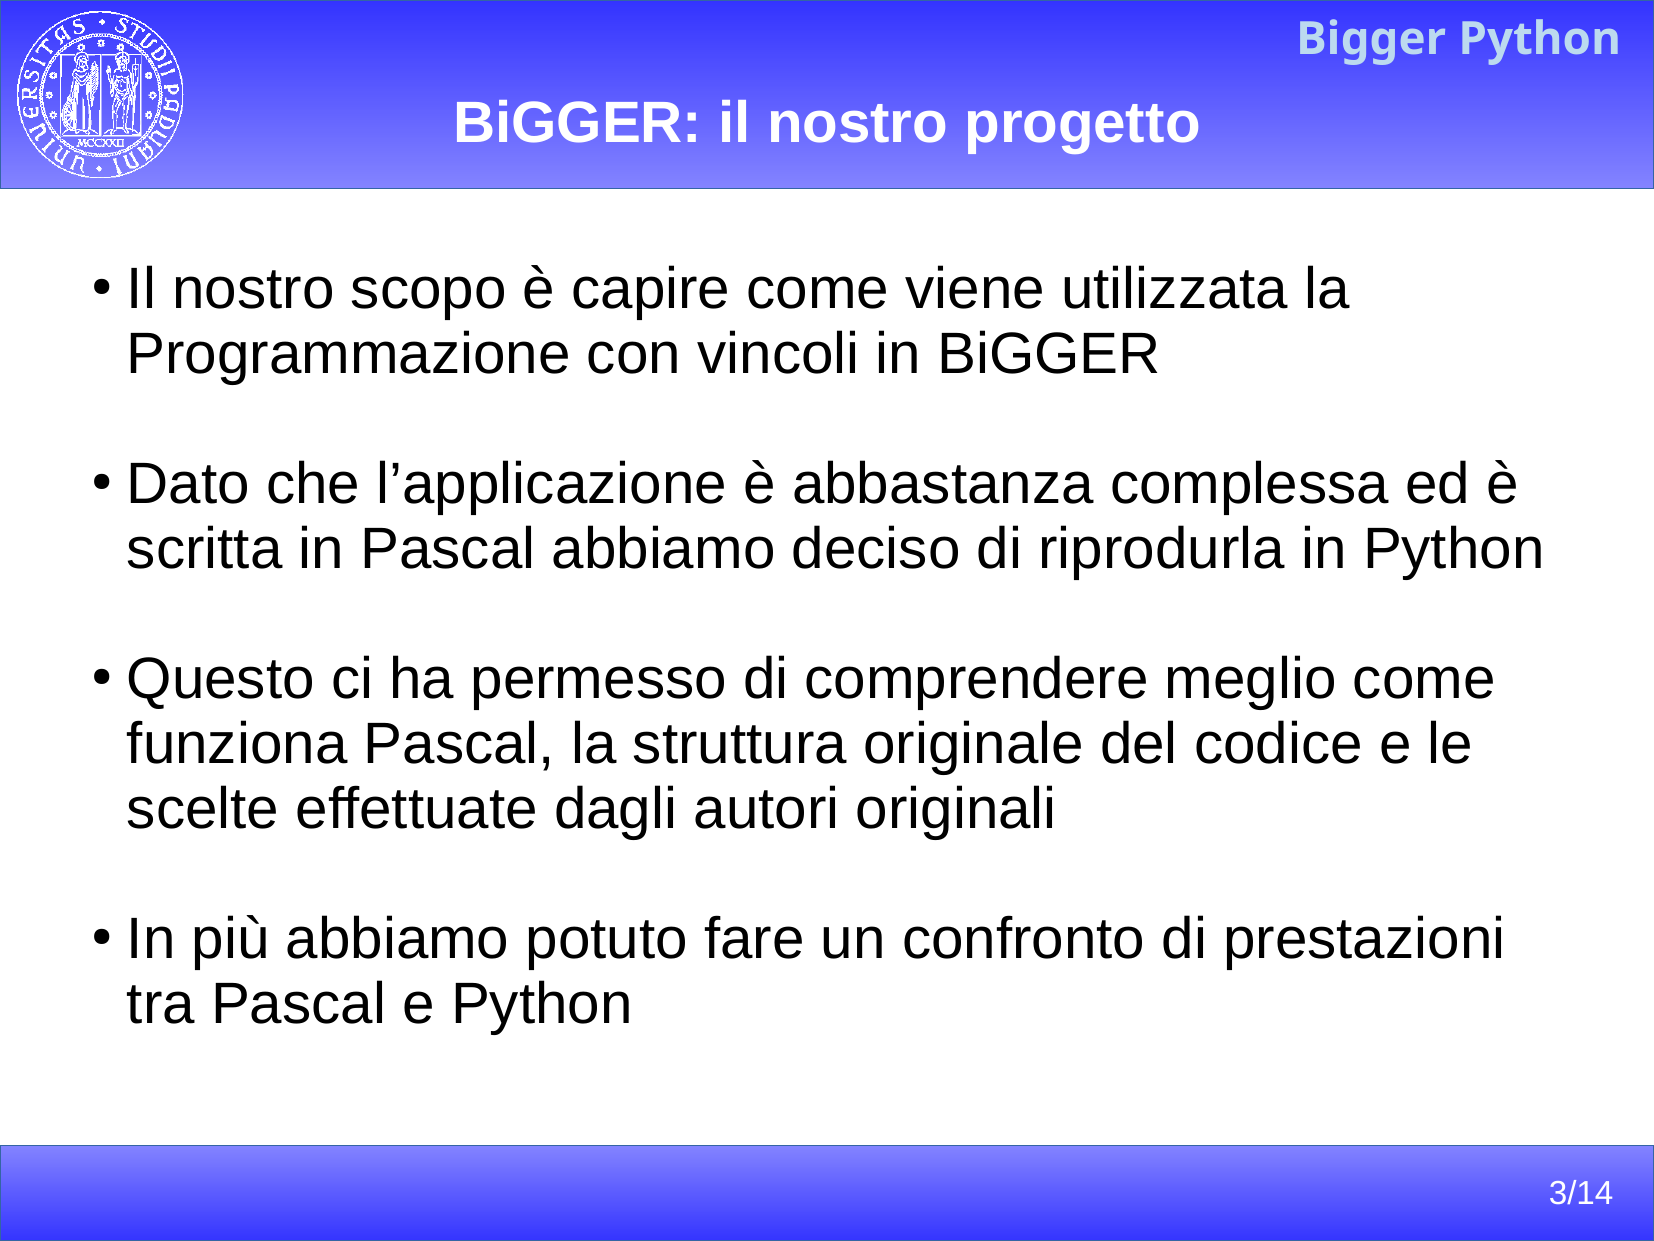

Bigger Python
BiGGER: il nostro progetto
Il nostro scopo è capire come viene utilizzata la Programmazione con vincoli in BiGGER
Dato che l’applicazione è abbastanza complessa ed è scritta in Pascal abbiamo deciso di riprodurla in Python
Questo ci ha permesso di comprendere meglio come funziona Pascal, la struttura originale del codice e le scelte effettuate dagli autori originali
In più abbiamo potuto fare un confronto di prestazioni tra Pascal e Python
3/14